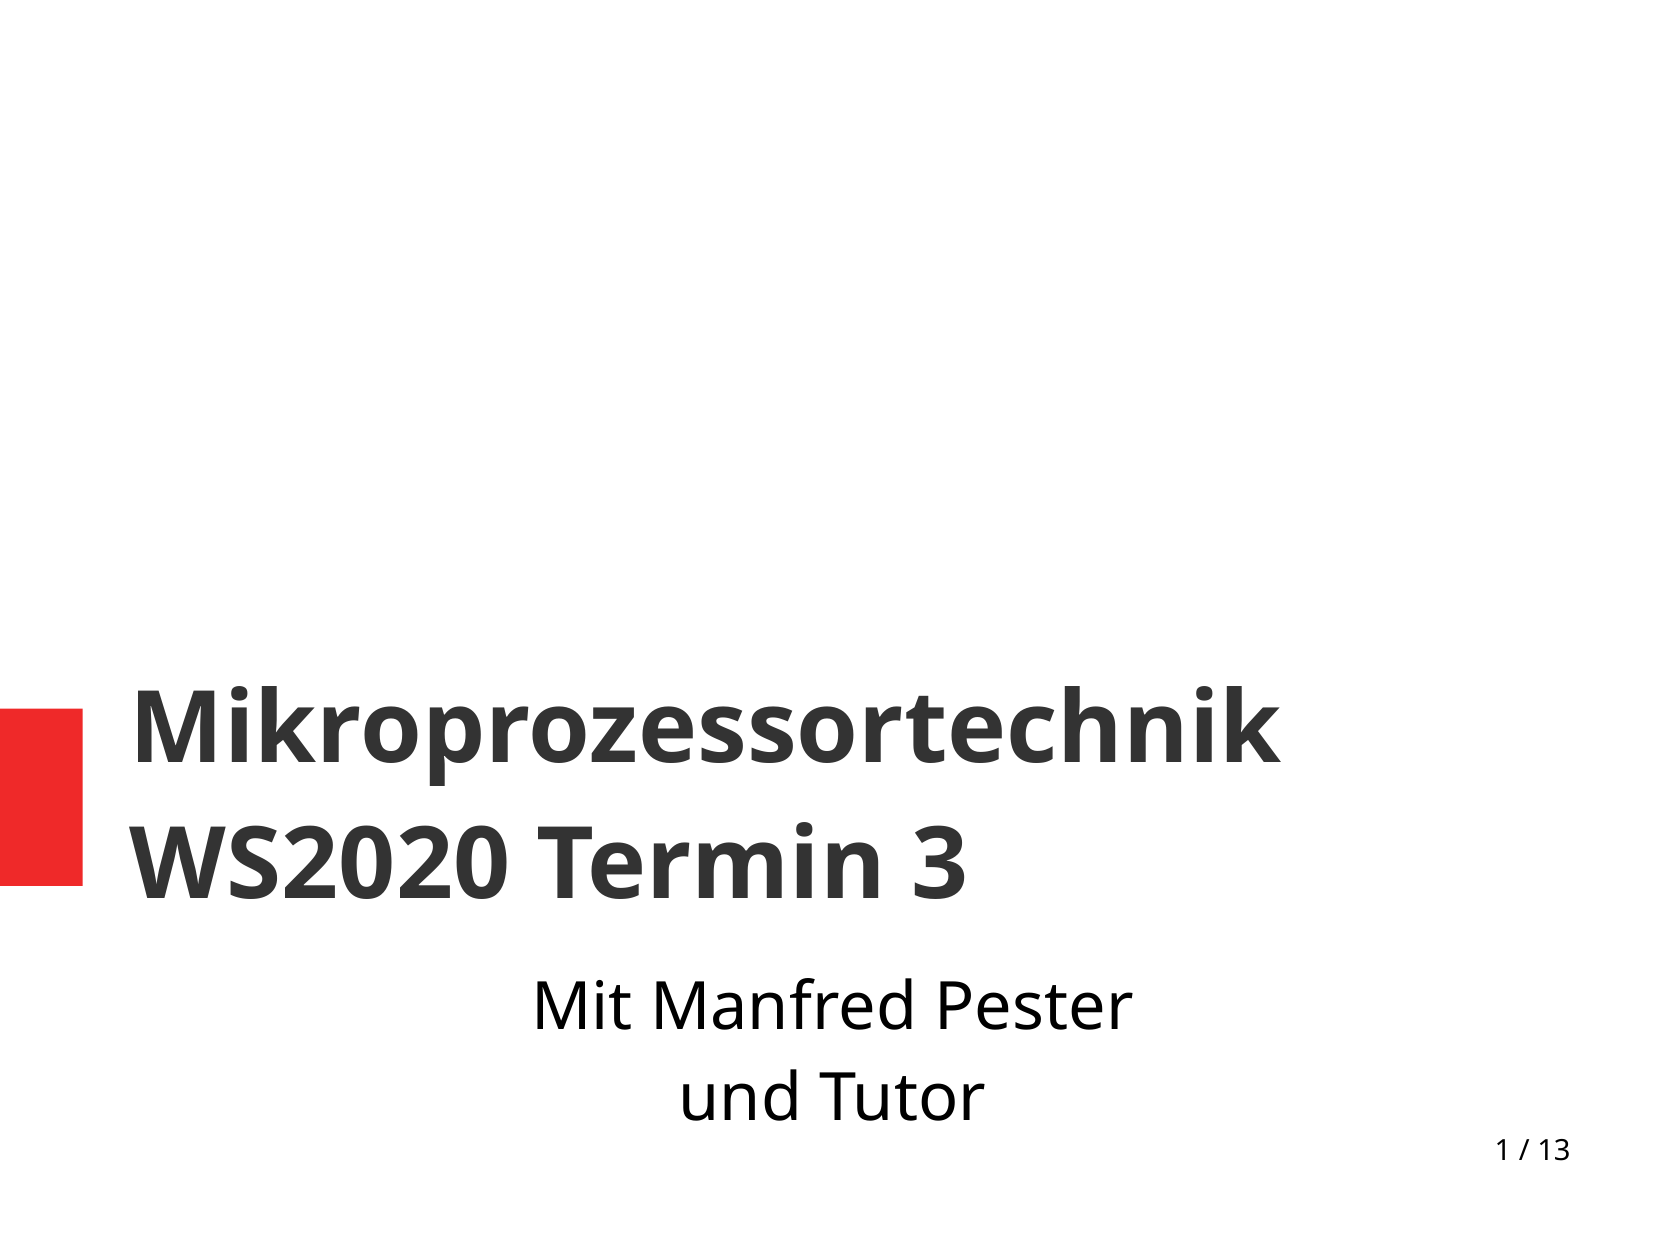

# Mikroprozessortechnik WS2020 Termin 3
Mit Manfred Pester
 und Tutor
1